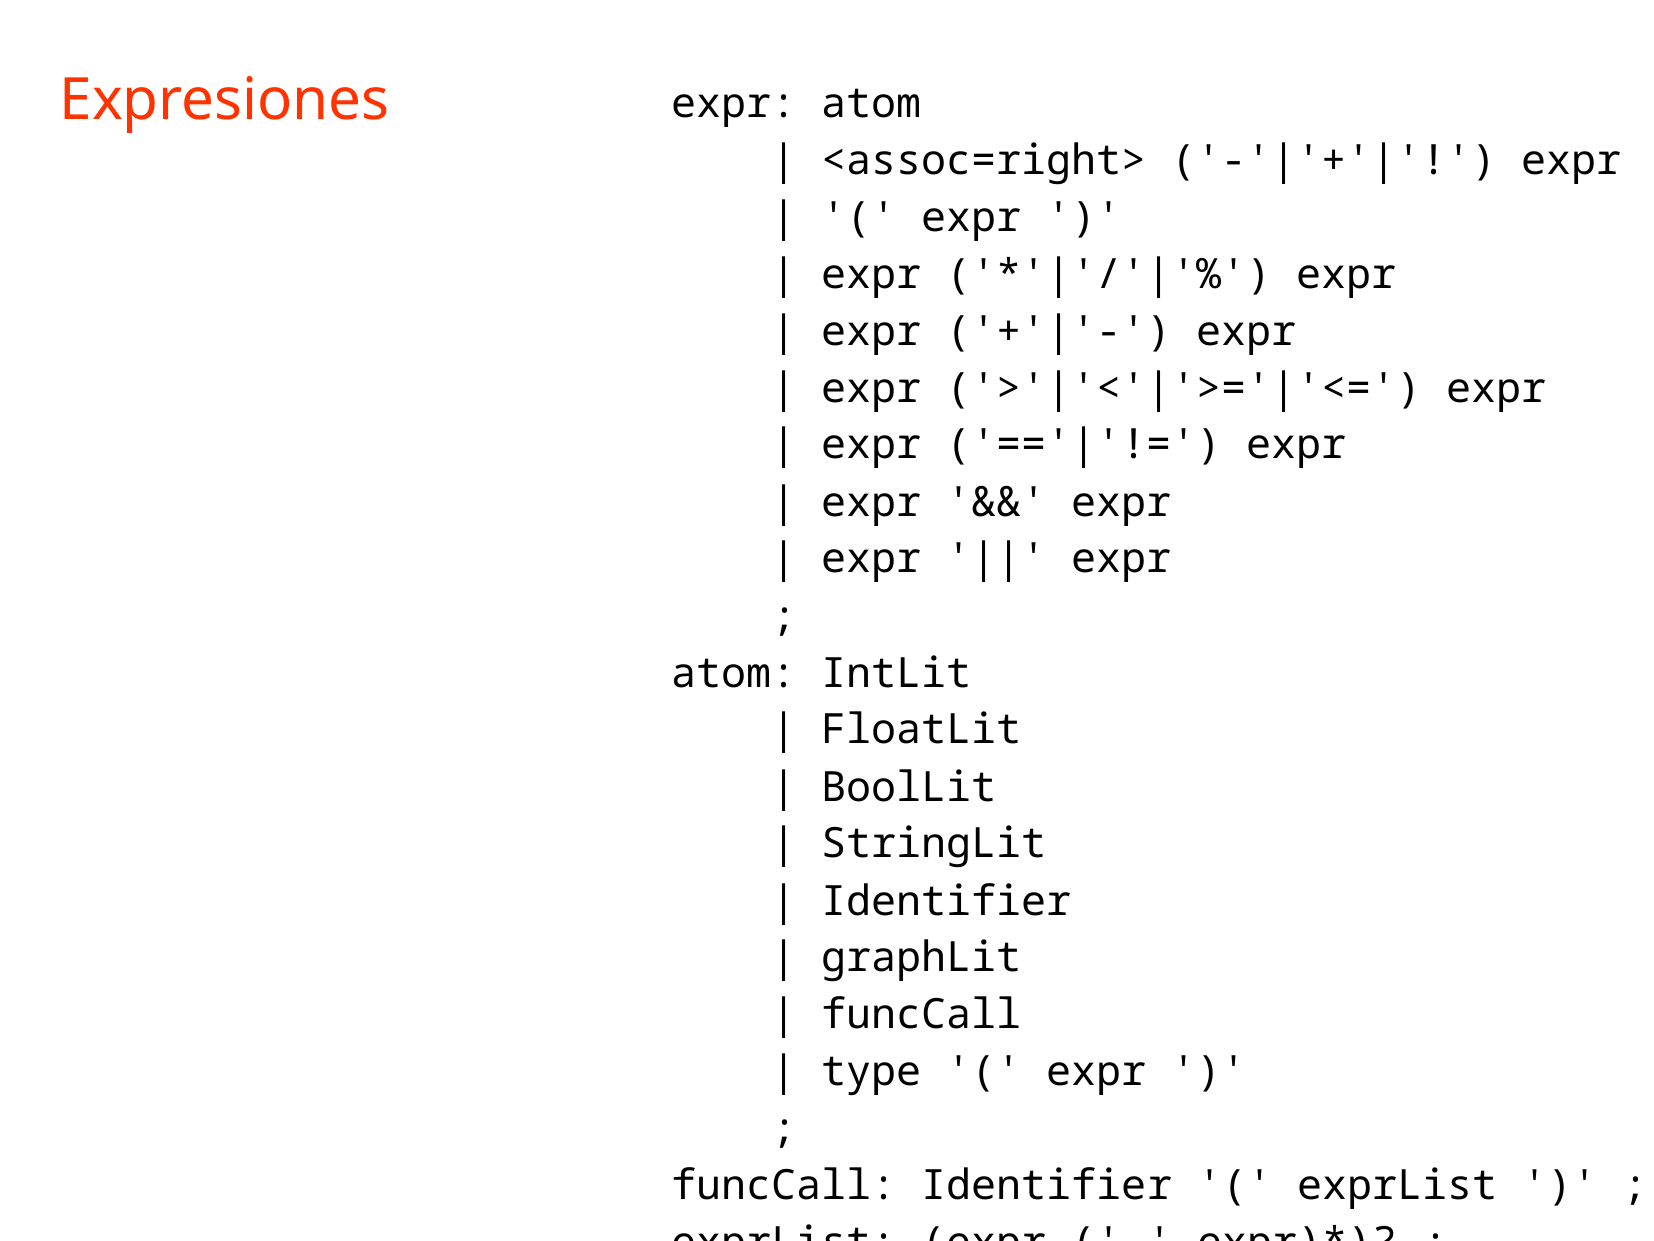

Expresiones
expr: atom
 | <assoc=right> ('-'|'+'|'!') expr
 | '(' expr ')'
 | expr ('*'|'/'|'%') expr
 | expr ('+'|'-') expr
 | expr ('>'|'<'|'>='|'<=') expr
 | expr ('=='|'!=') expr
 | expr '&&' expr
 | expr '||' expr
 ;
atom: IntLit
 | FloatLit
 | BoolLit
 | StringLit
 | Identifier
 | graphLit
 | funcCall
 | type '(' expr ')'
 ;
funcCall: Identifier '(' exprList ')' ;
exprList: (expr (',' expr)*)? ;